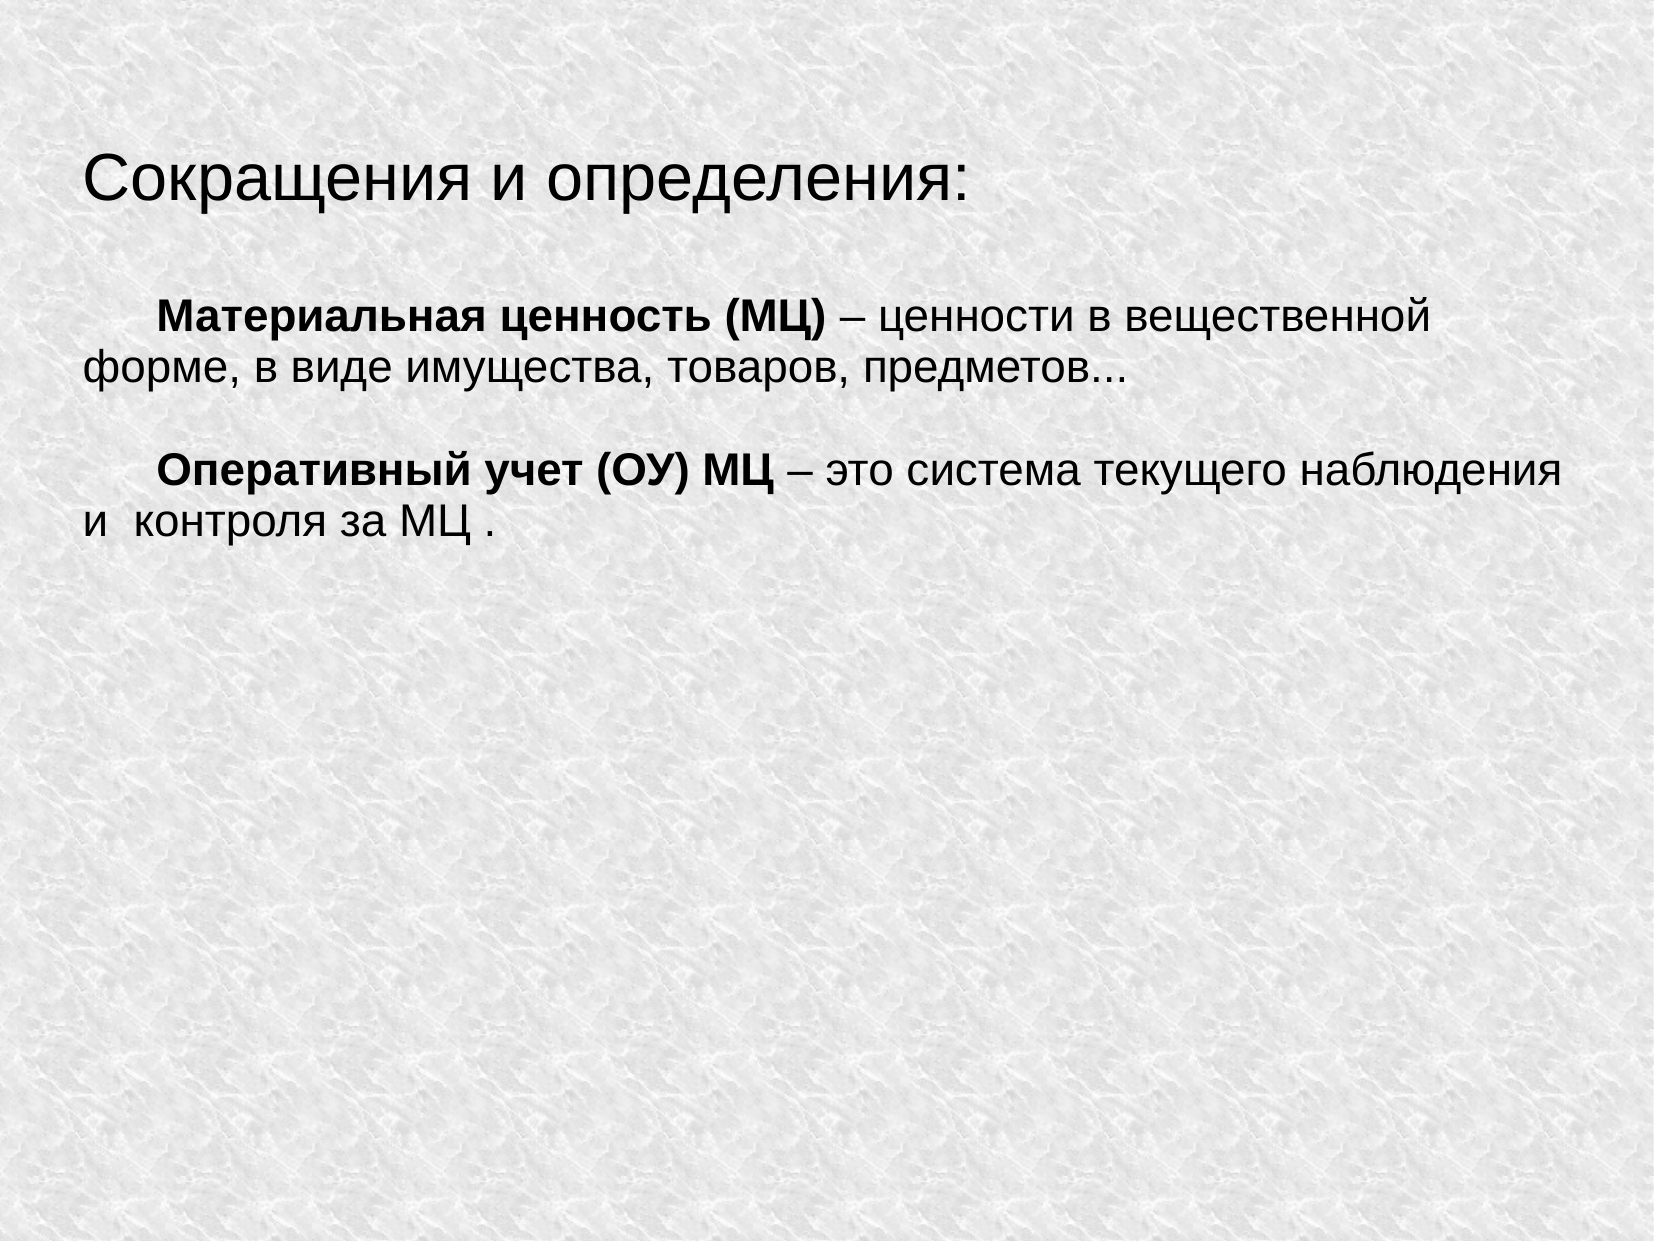

# Сокращения и определения:
	Материальная ценность (МЦ) – ценности в вещественной форме, в виде имущества, товаров, предметов...
	Оперативный учет (ОУ) МЦ – это система текущего наблюдения и контроля за МЦ .